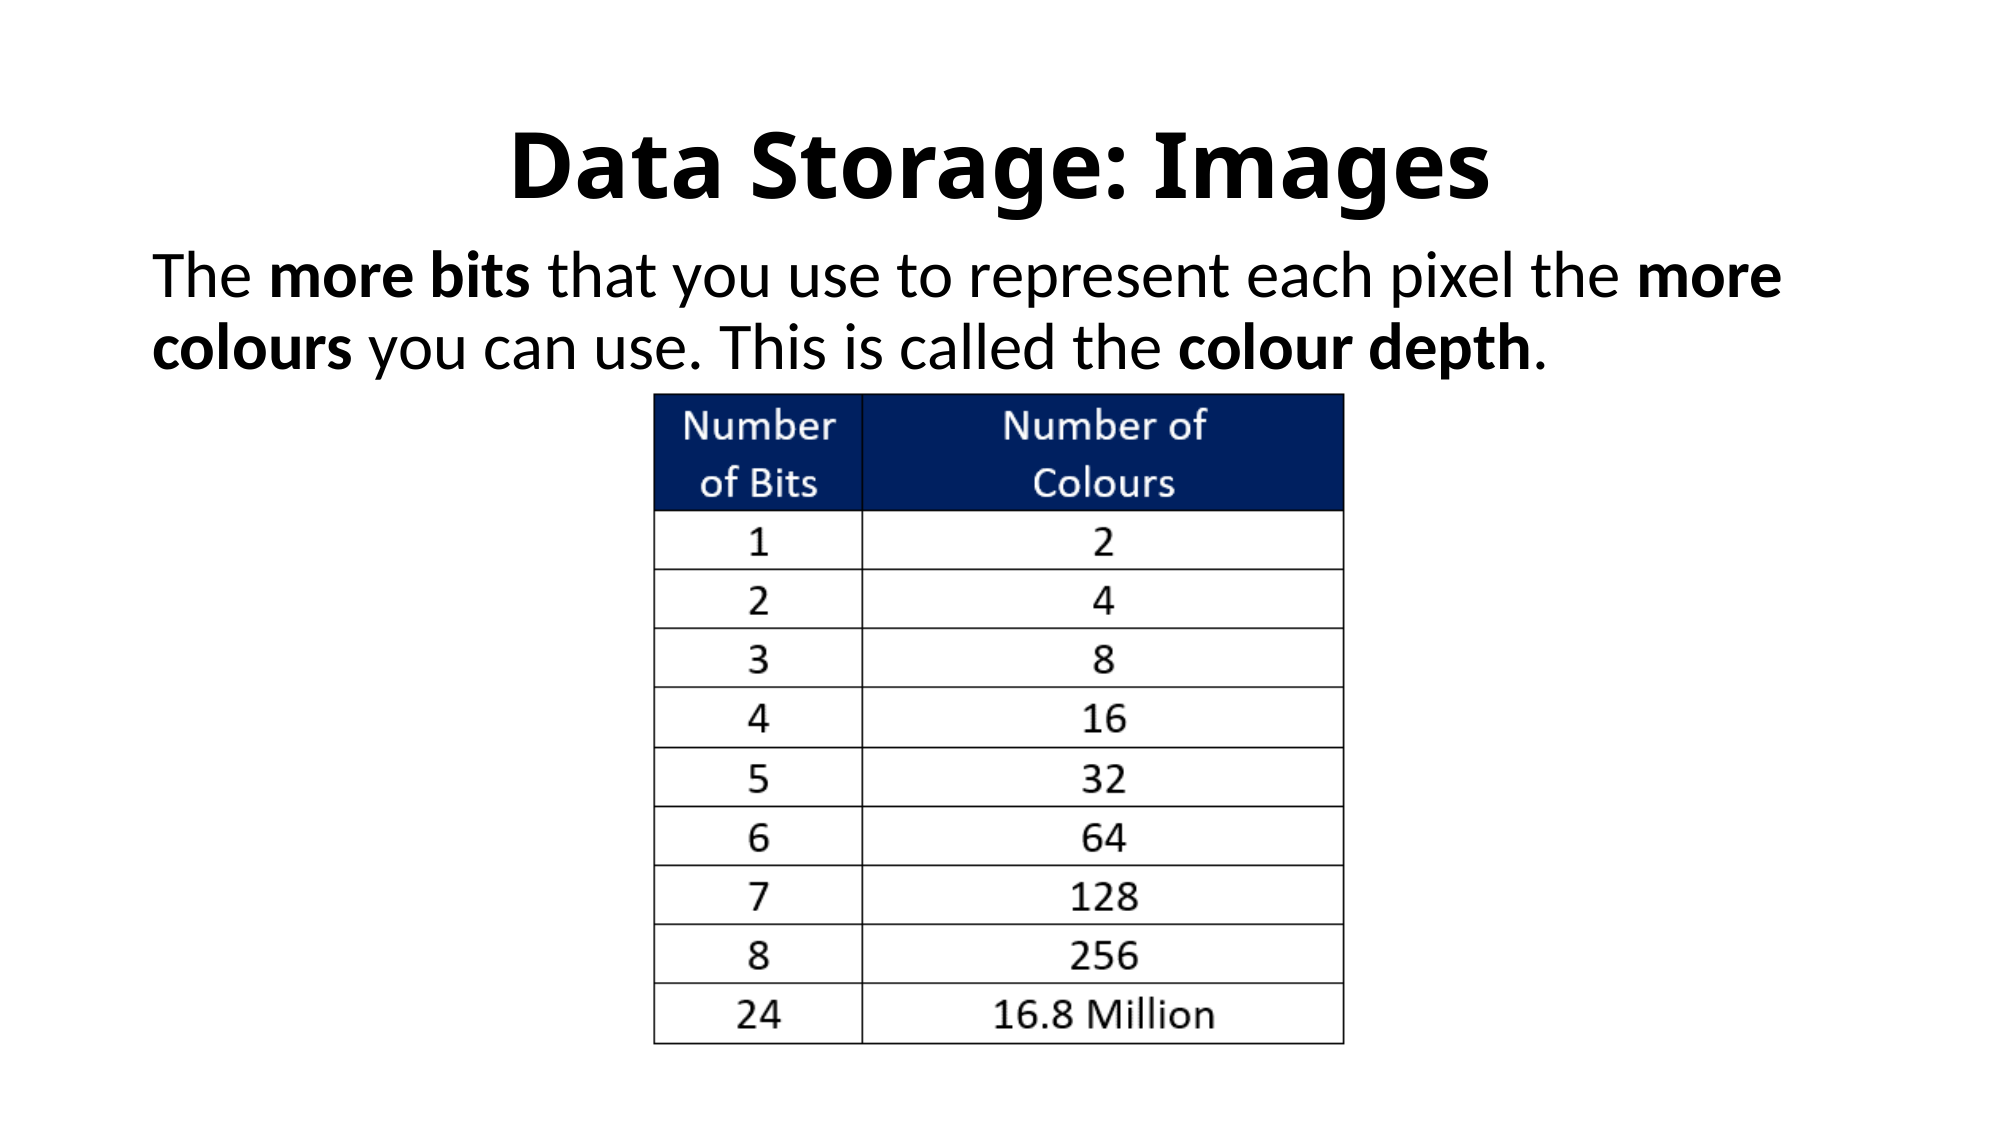

# Data Storage: Images
The more bits that you use to represent each pixel the more colours you can use. This is called the colour depth.